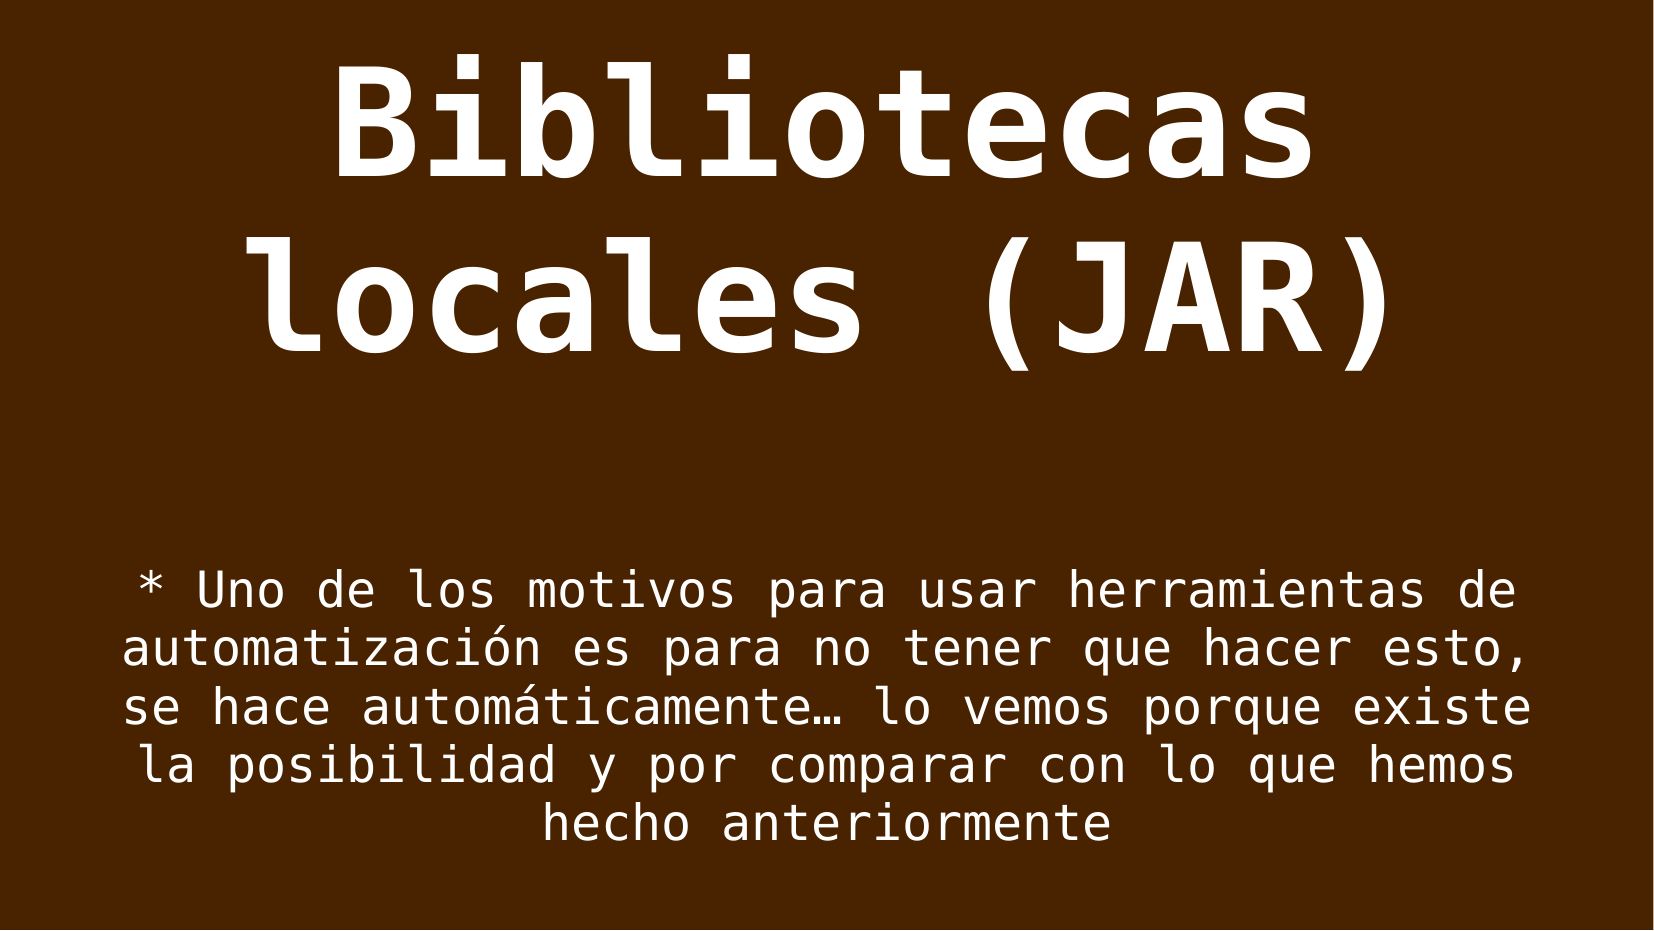

# Bibliotecas locales (JAR)
* Uno de los motivos para usar herramientas de automatización es para no tener que hacer esto, se hace automáticamente… lo vemos porque existe la posibilidad y por comparar con lo que hemos hecho anteriormente